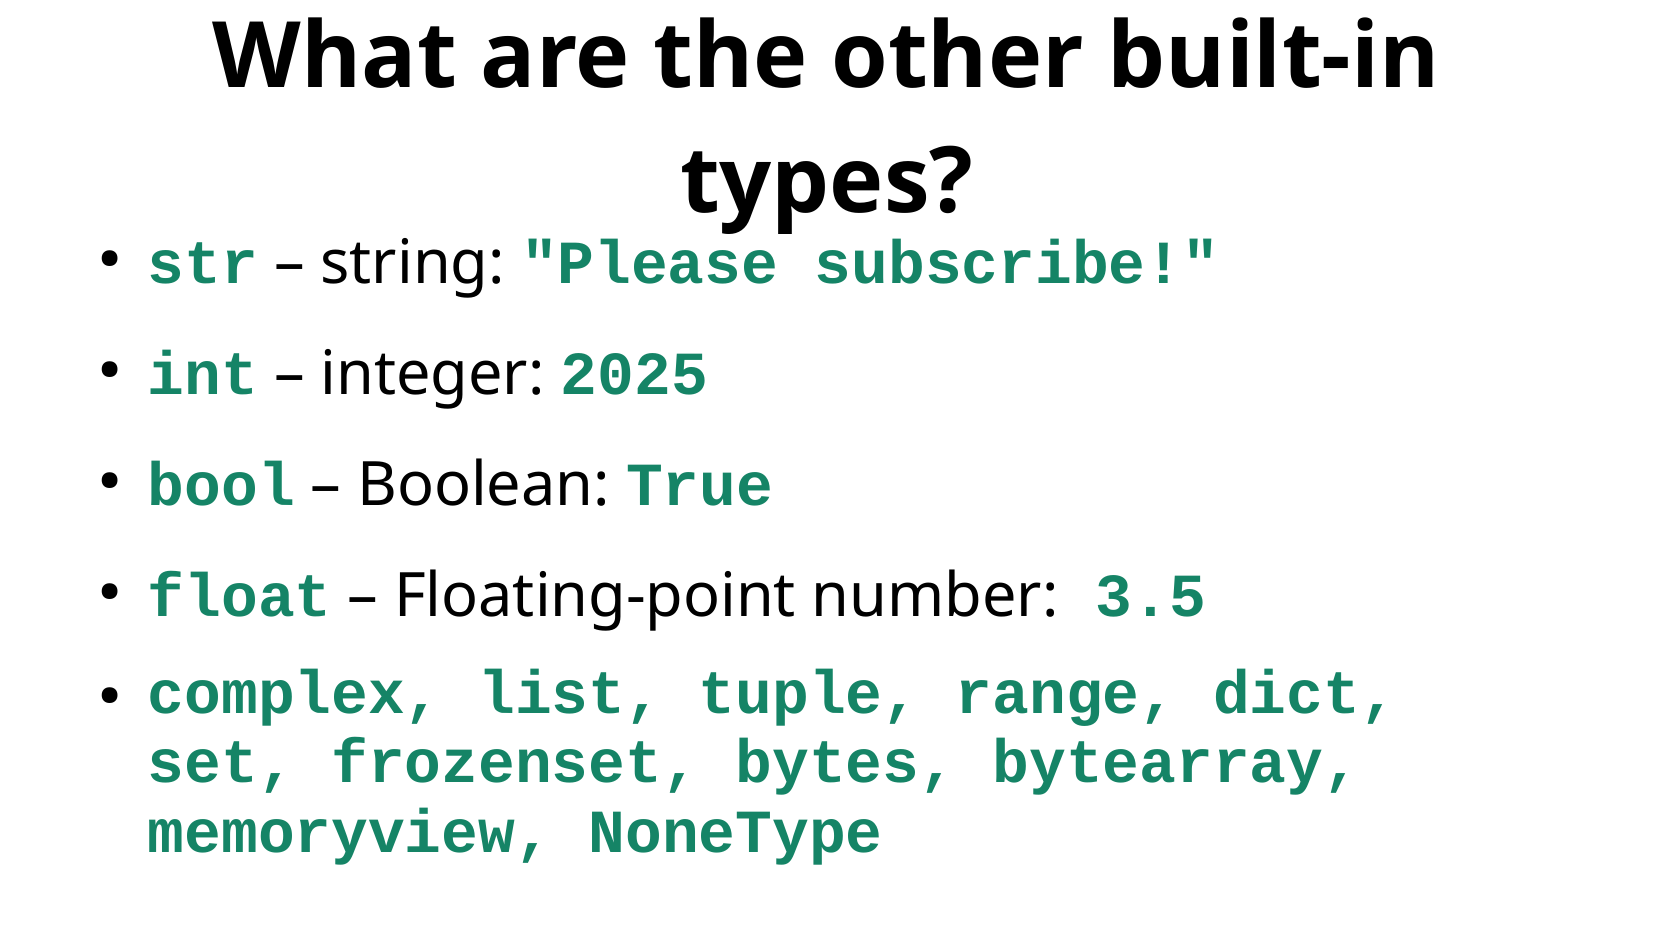

# What are the other built-in types?
str – string: "Please subscribe!"
int – integer: 2025
bool – Boolean: True
float – Floating-point number: 3.5
complex, list, tuple, range, dict, set, frozenset, bytes, bytearray, memoryview, NoneType